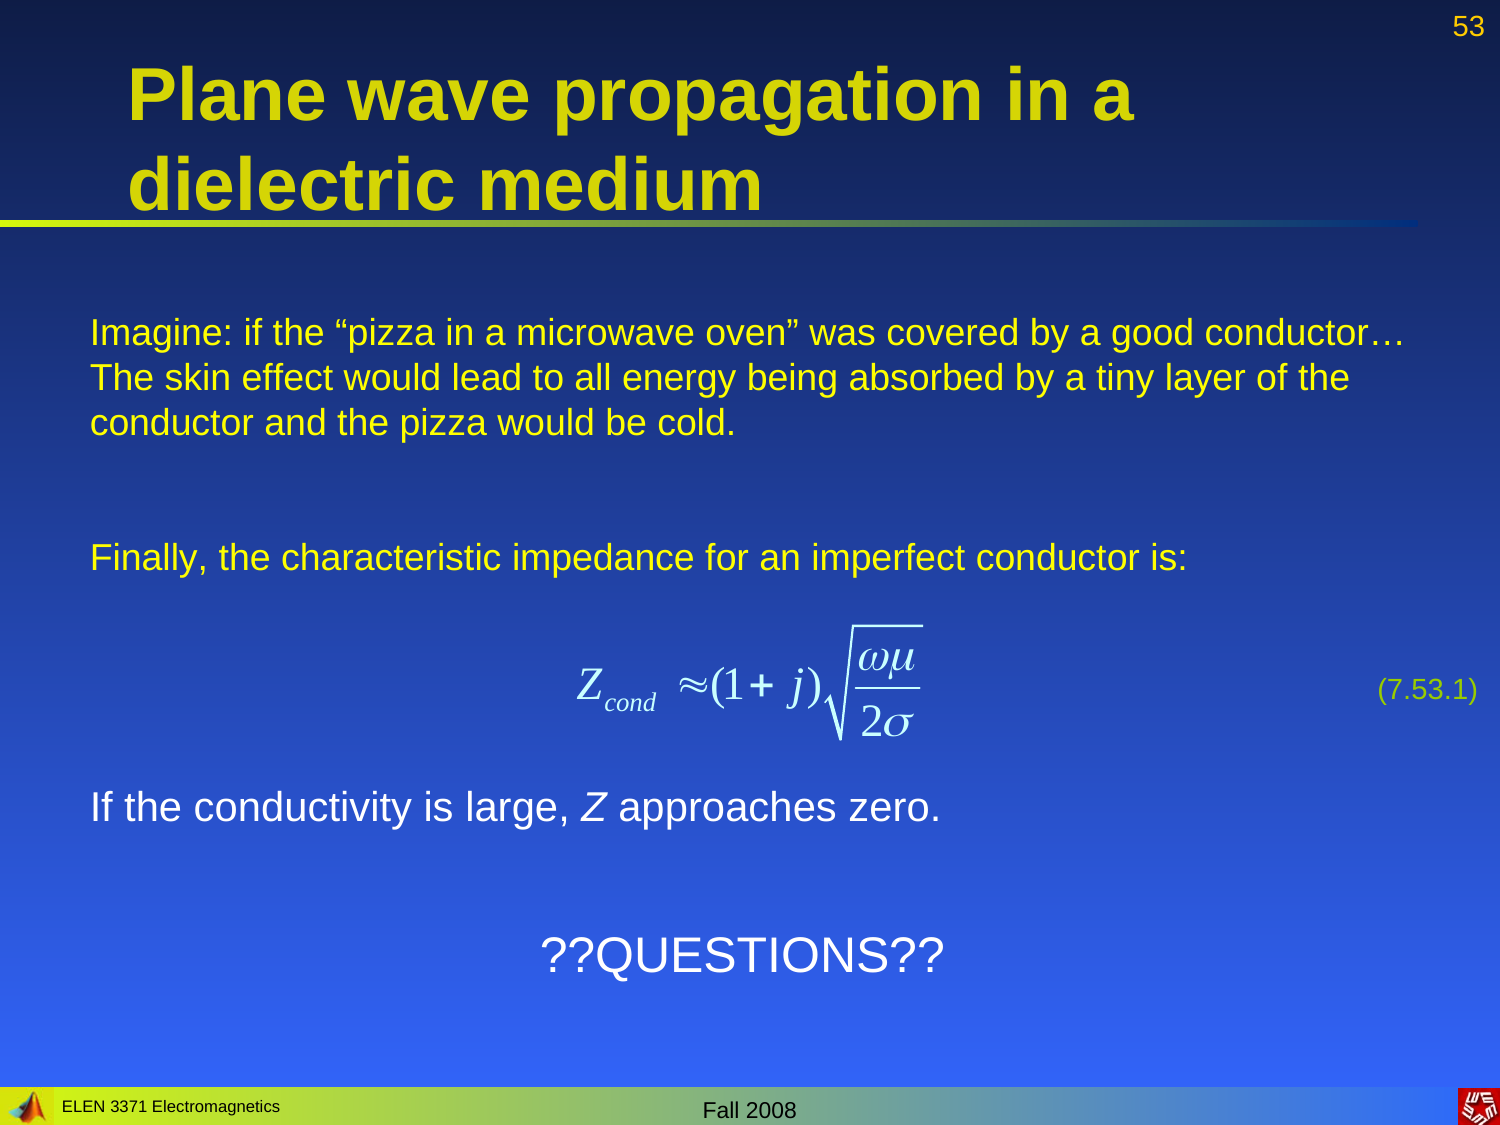

# Plane wave propagation in a dielectric medium
Imagine: if the “pizza in a microwave oven” was covered by a good conductor… The skin effect would lead to all energy being absorbed by a tiny layer of the conductor and the pizza would be cold.
Finally, the characteristic impedance for an imperfect conductor is:
(7.53.1)
If the conductivity is large, Z approaches zero.
??QUESTIONS??